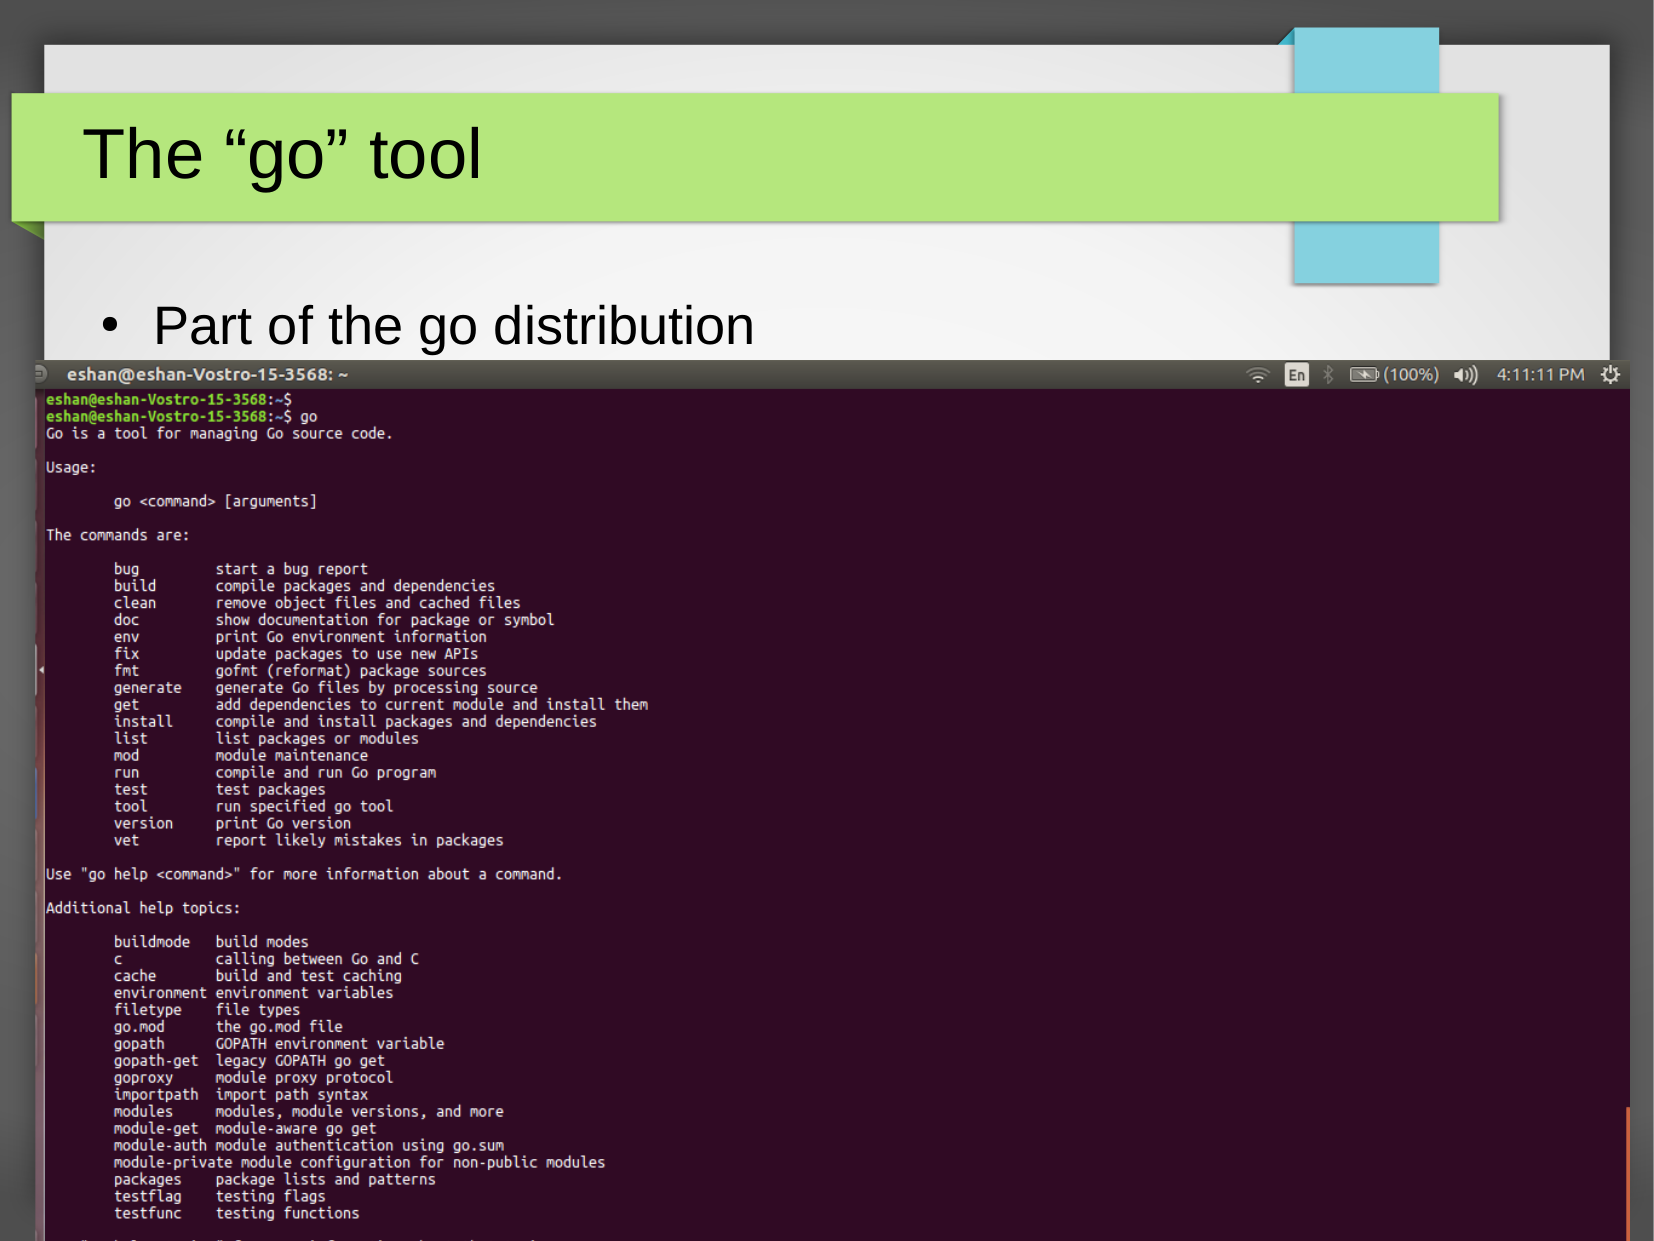

# The “go” tool
Part of the go distribution
3